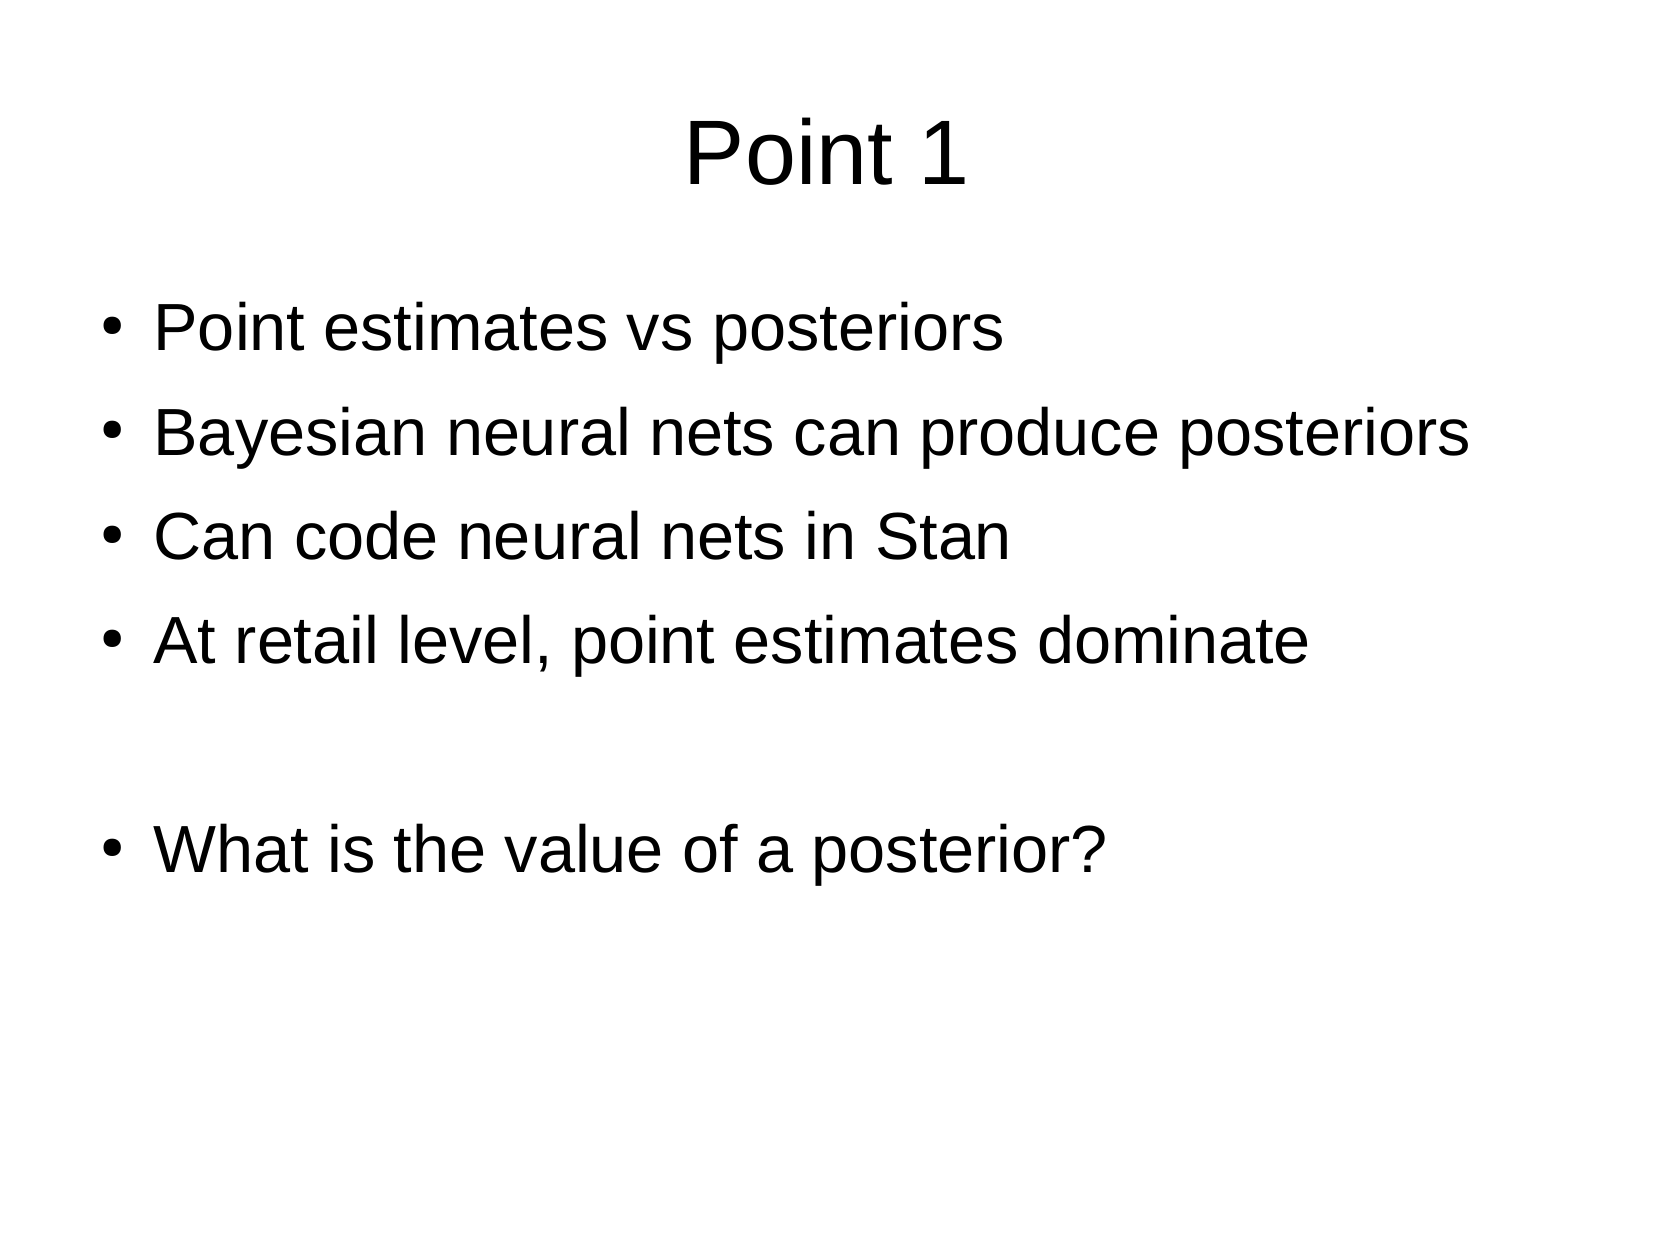

# Point 1
Point estimates vs posteriors
Bayesian neural nets can produce posteriors
Can code neural nets in Stan
At retail level, point estimates dominate
What is the value of a posterior?